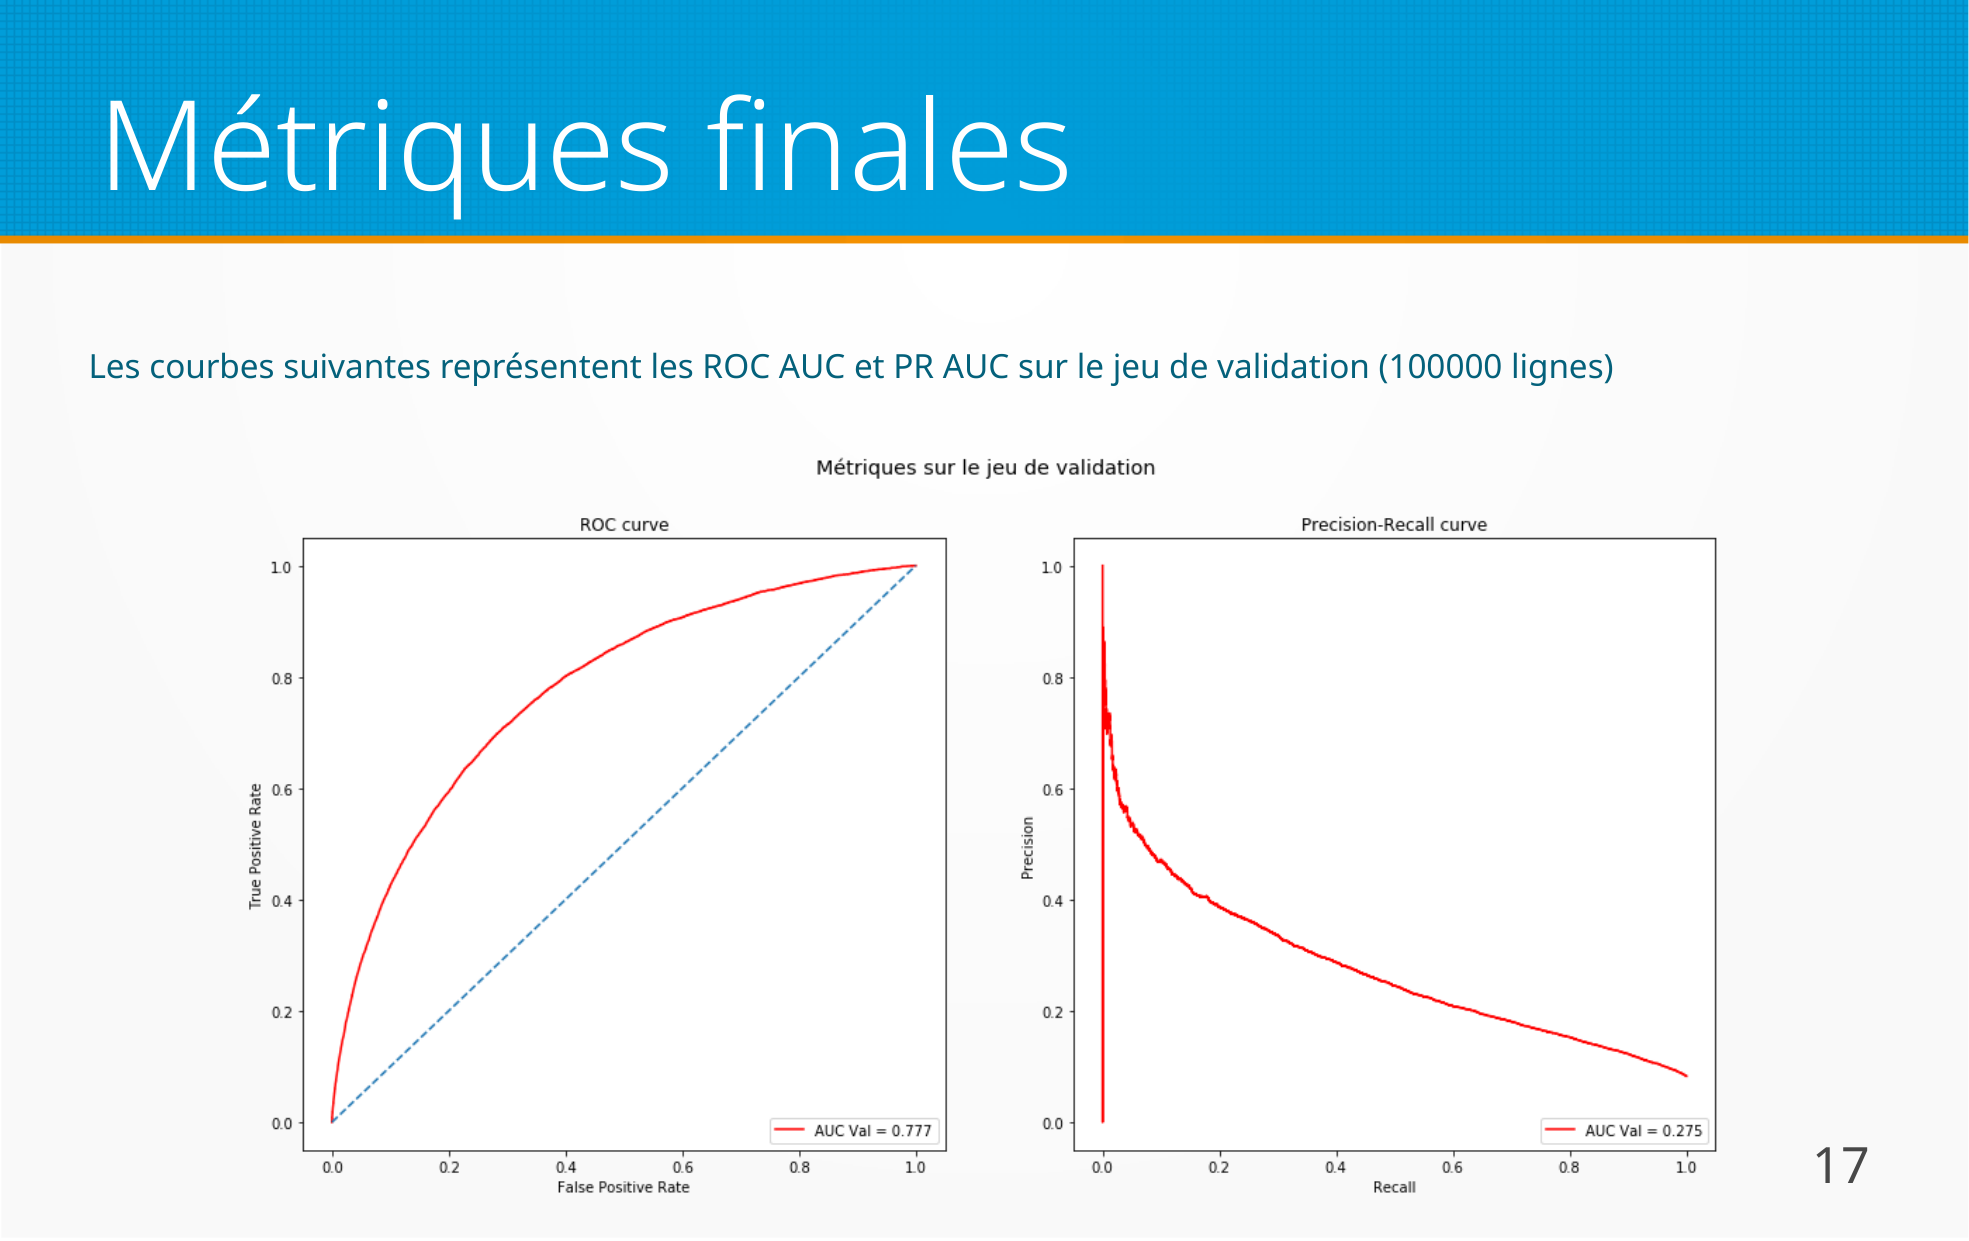

# Métriques finales
Les courbes suivantes représentent les ROC AUC et PR AUC sur le jeu de validation (100000 lignes)
17